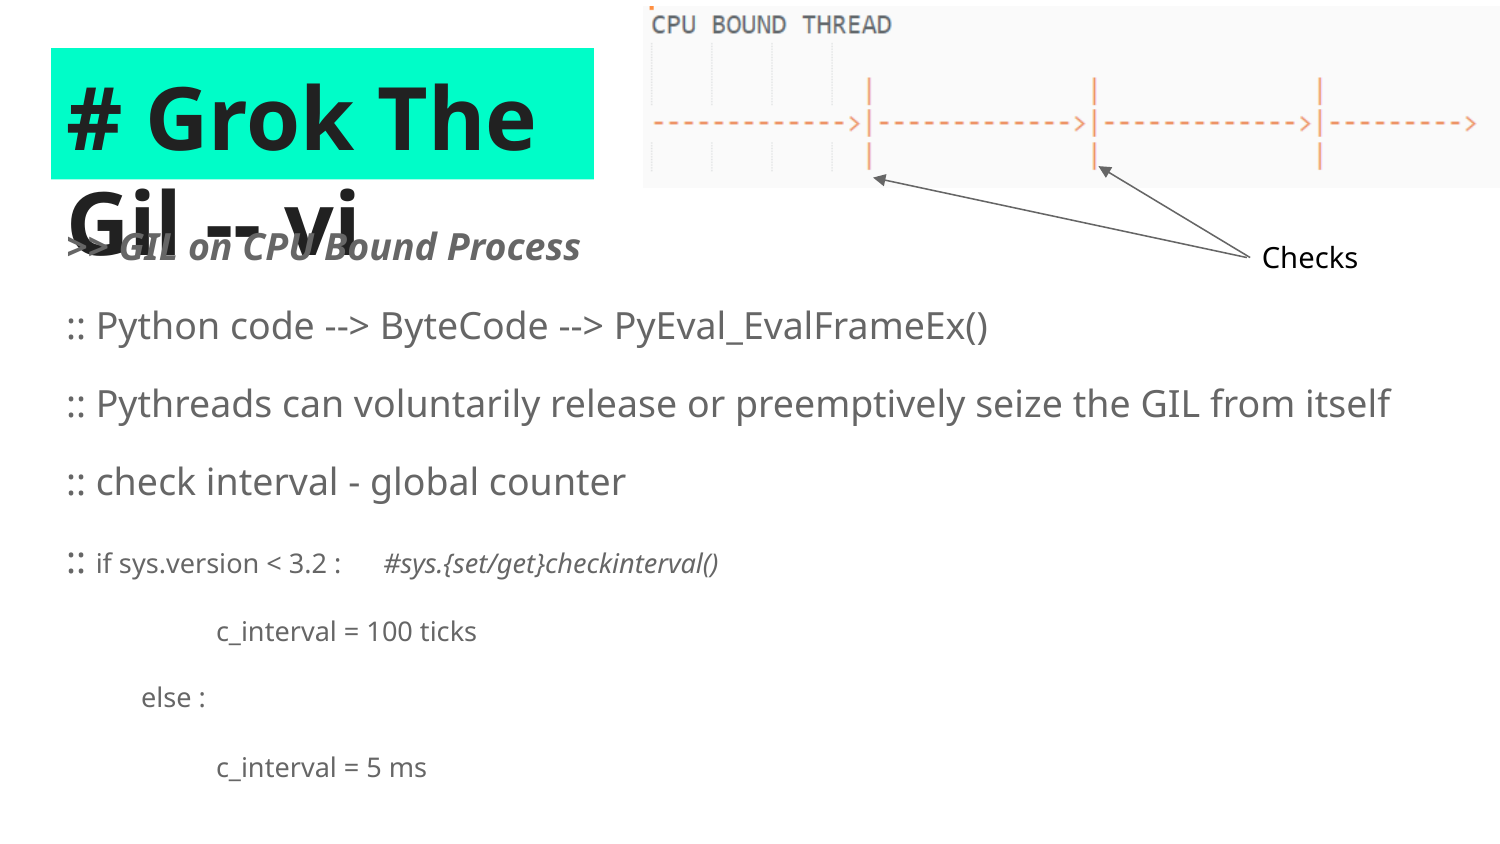

# # Grok The Gil -- vi
>> GIL on CPU Bound Process
:: Python code --> ByteCode --> PyEval_EvalFrameEx()
:: Pythreads can voluntarily release or preemptively seize the GIL from itself
:: check interval - global counter
:: if sys.version < 3.2 : #sys.{set/get}checkinterval()
c_interval = 100 ticks
else :
c_interval = 5 ms
Checks